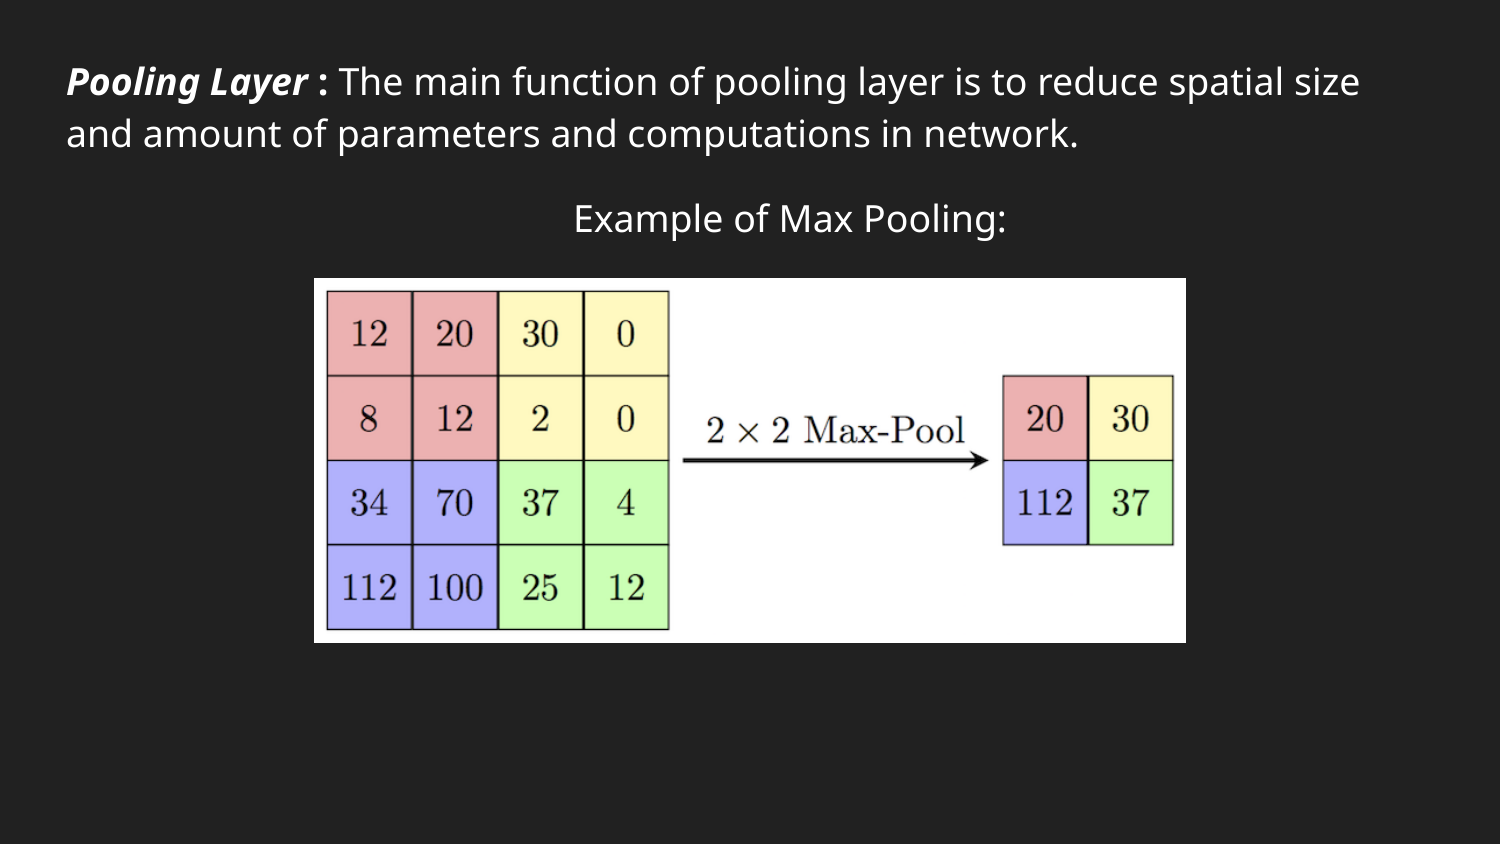

# Pooling Layer : The main function of pooling layer is to reduce spatial size and amount of parameters and computations in network.
 Example of Max Pooling: